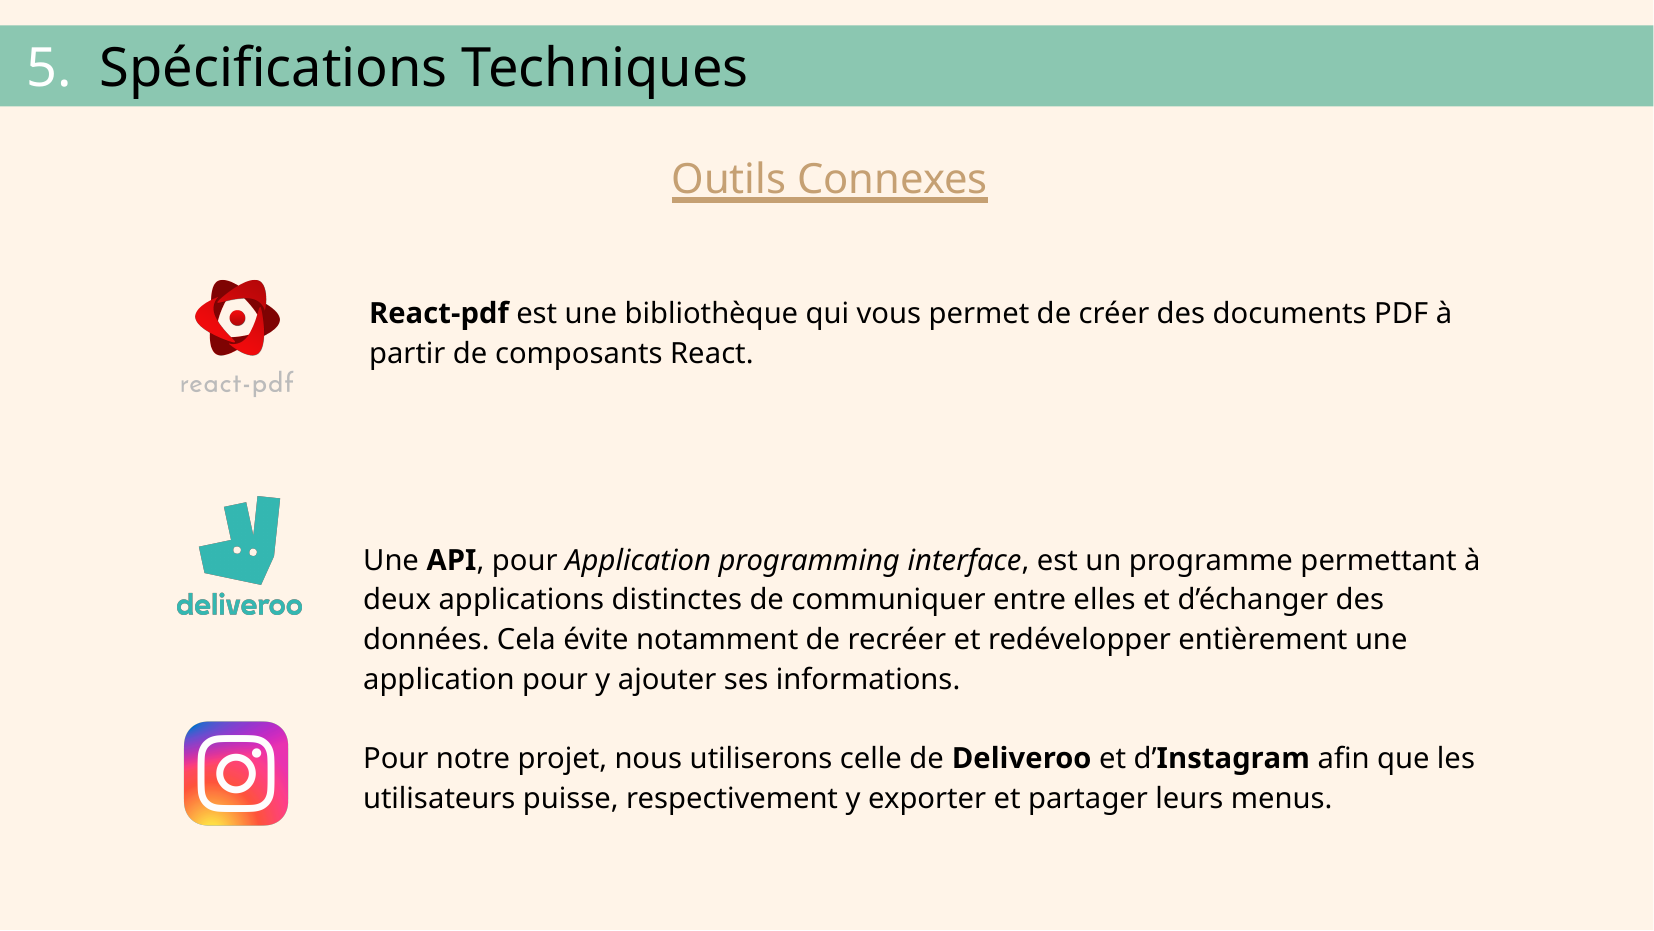

# 5. Spécifications Techniques
Outils Connexes
React-pdf est une bibliothèque qui vous permet de créer des documents PDF à partir de composants React.
Une API, pour Application programming interface, est un programme permettant à deux applications distinctes de communiquer entre elles et d’échanger des données. Cela évite notamment de recréer et redévelopper entièrement une application pour y ajouter ses informations.
Pour notre projet, nous utiliserons celle de Deliveroo et d’Instagram afin que les utilisateurs puisse, respectivement y exporter et partager leurs menus.